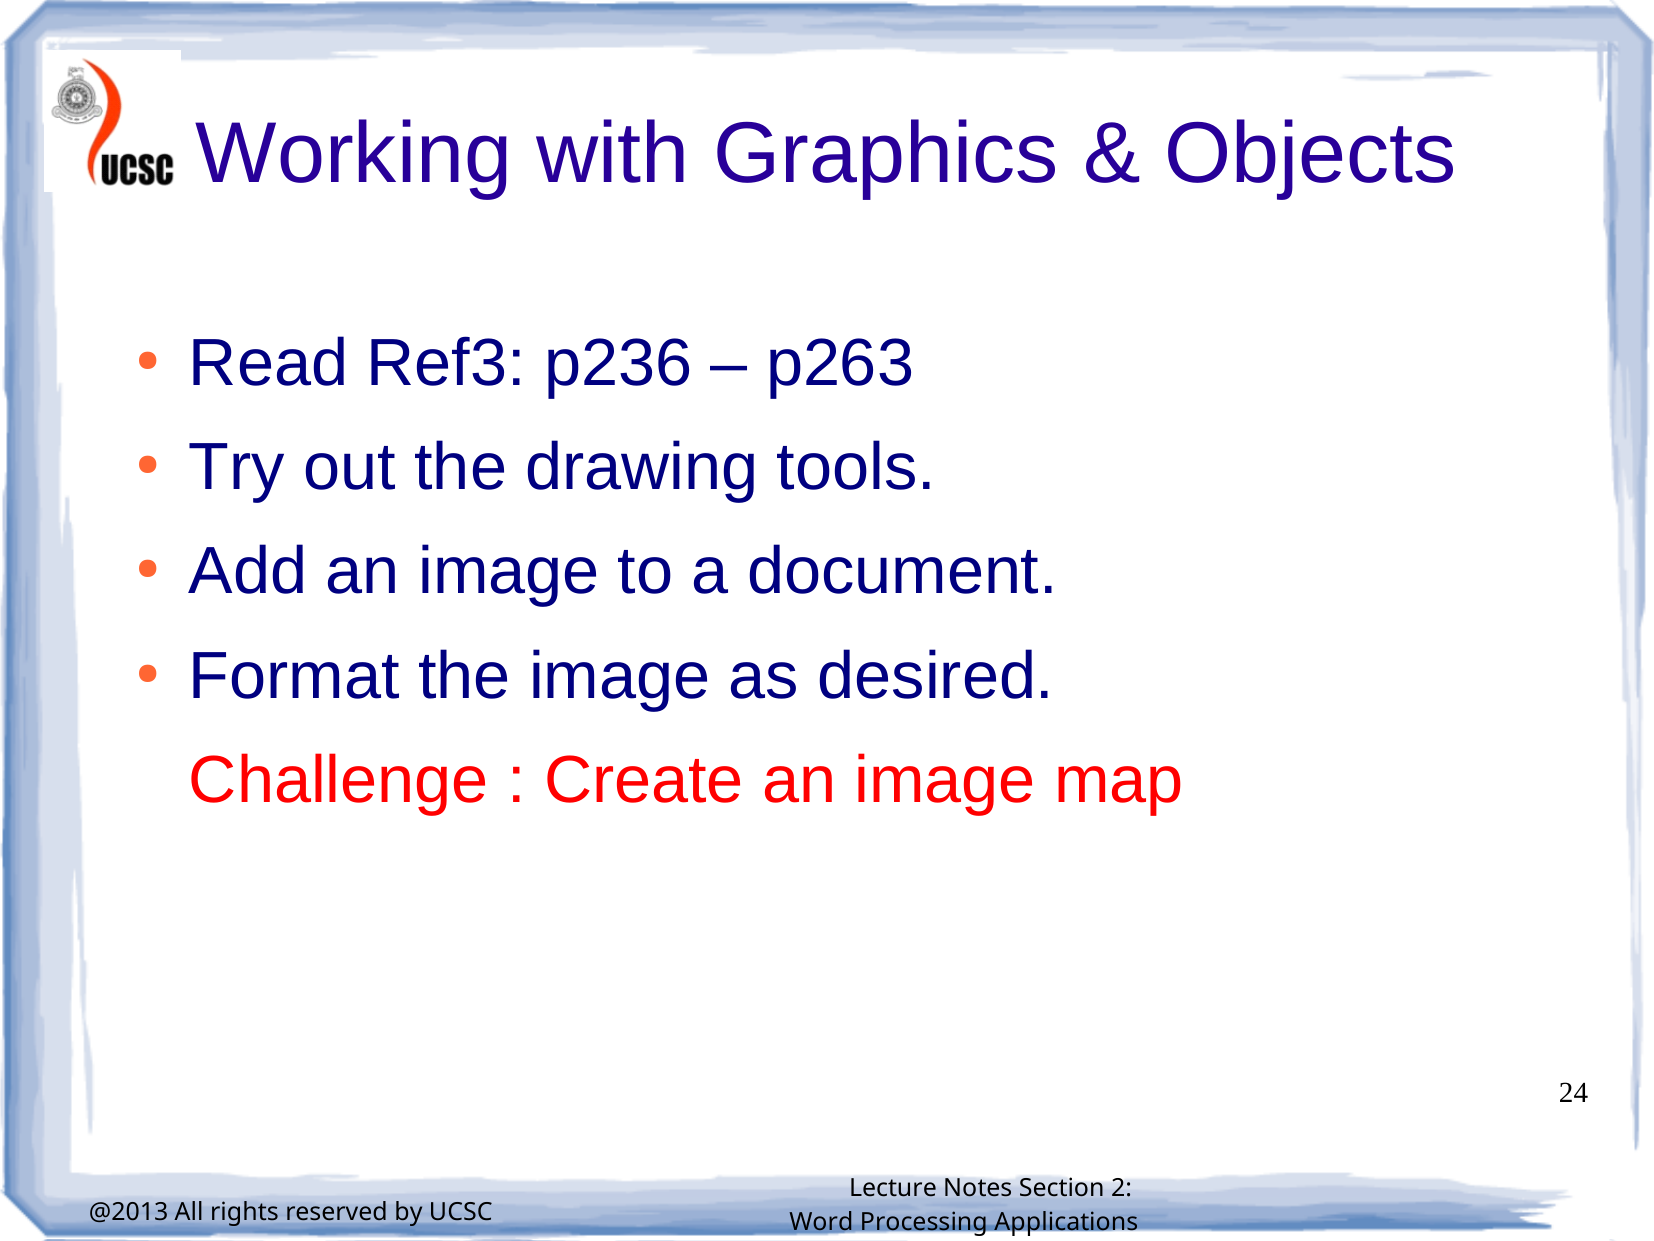

# Working with Graphics & Objects
Read Ref3: p236 – p263
Try out the drawing tools.
Add an image to a document.
Format the image as desired.
Challenge : Create an image map
24